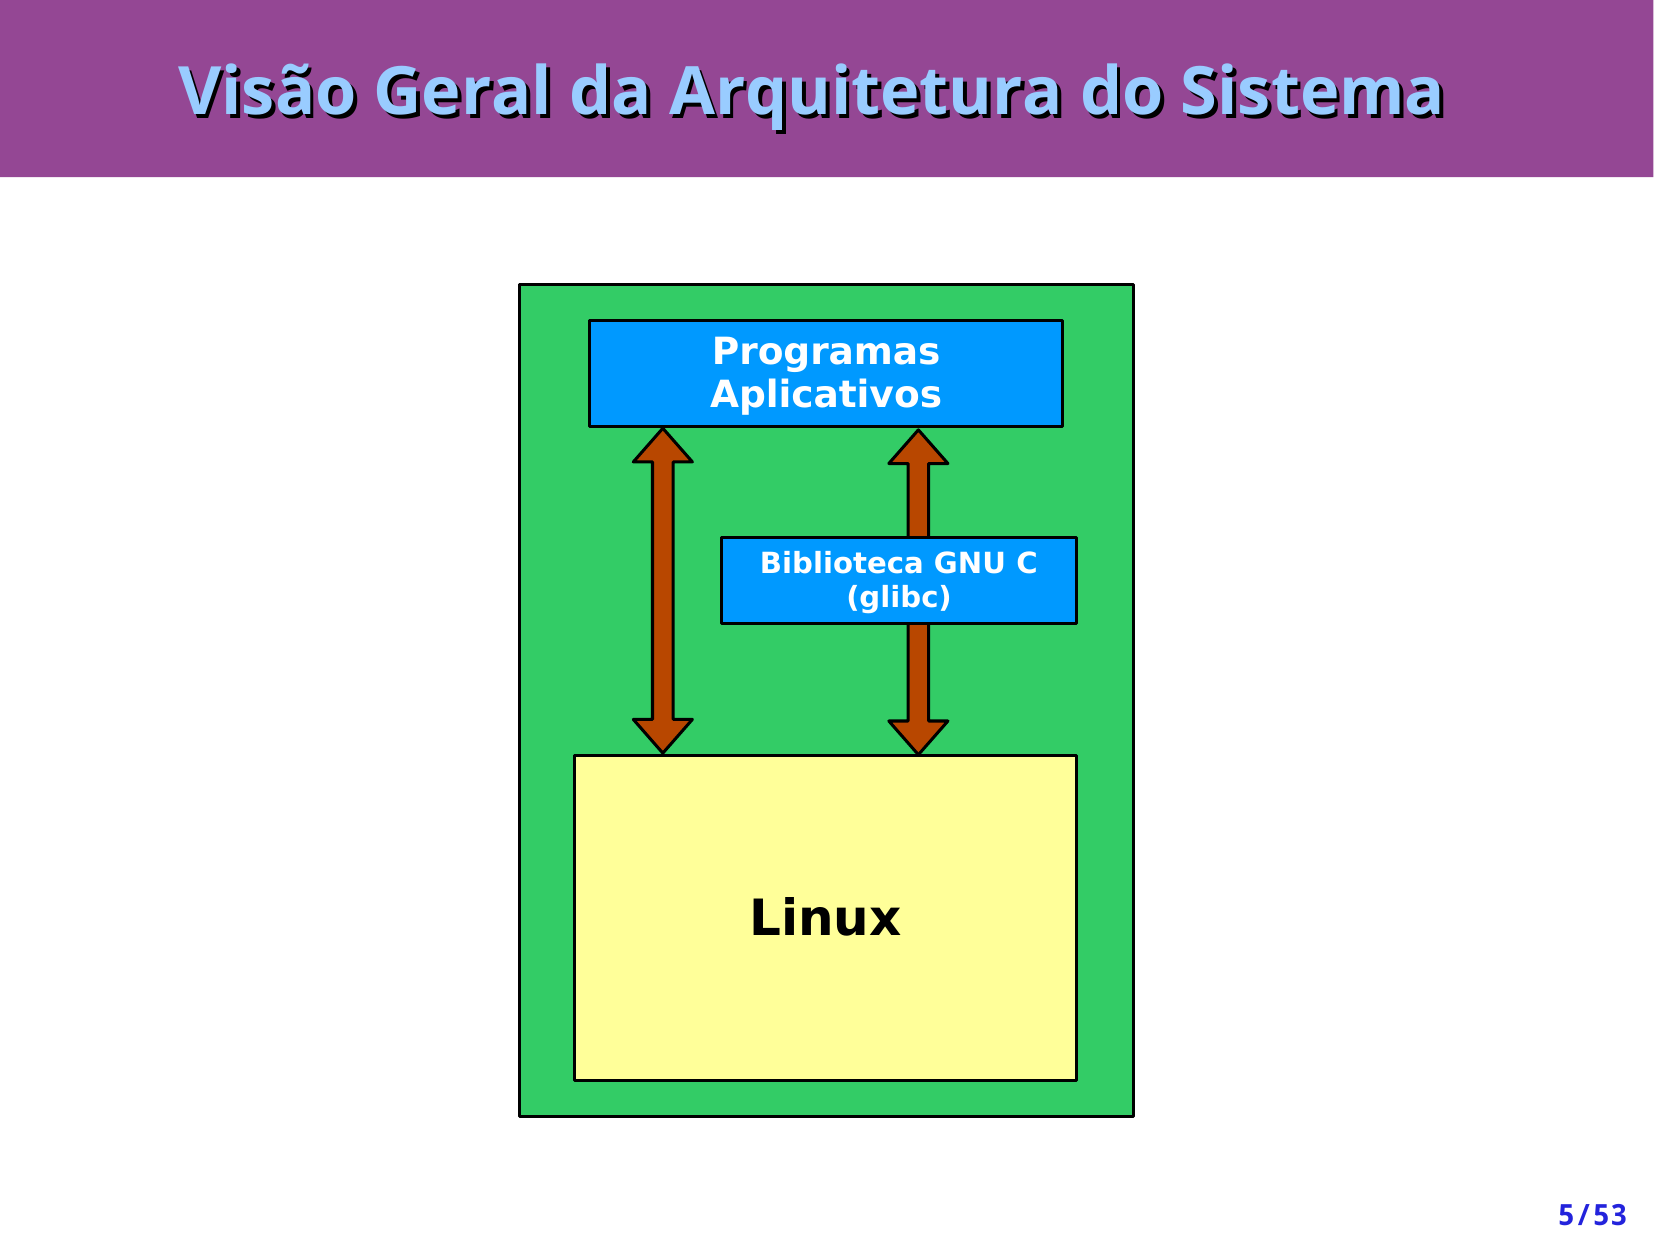

# Visão Geral da Arquitetura do Sistema
Programas
Aplicativos
Biblioteca GNU C (glibc)
Linux
5